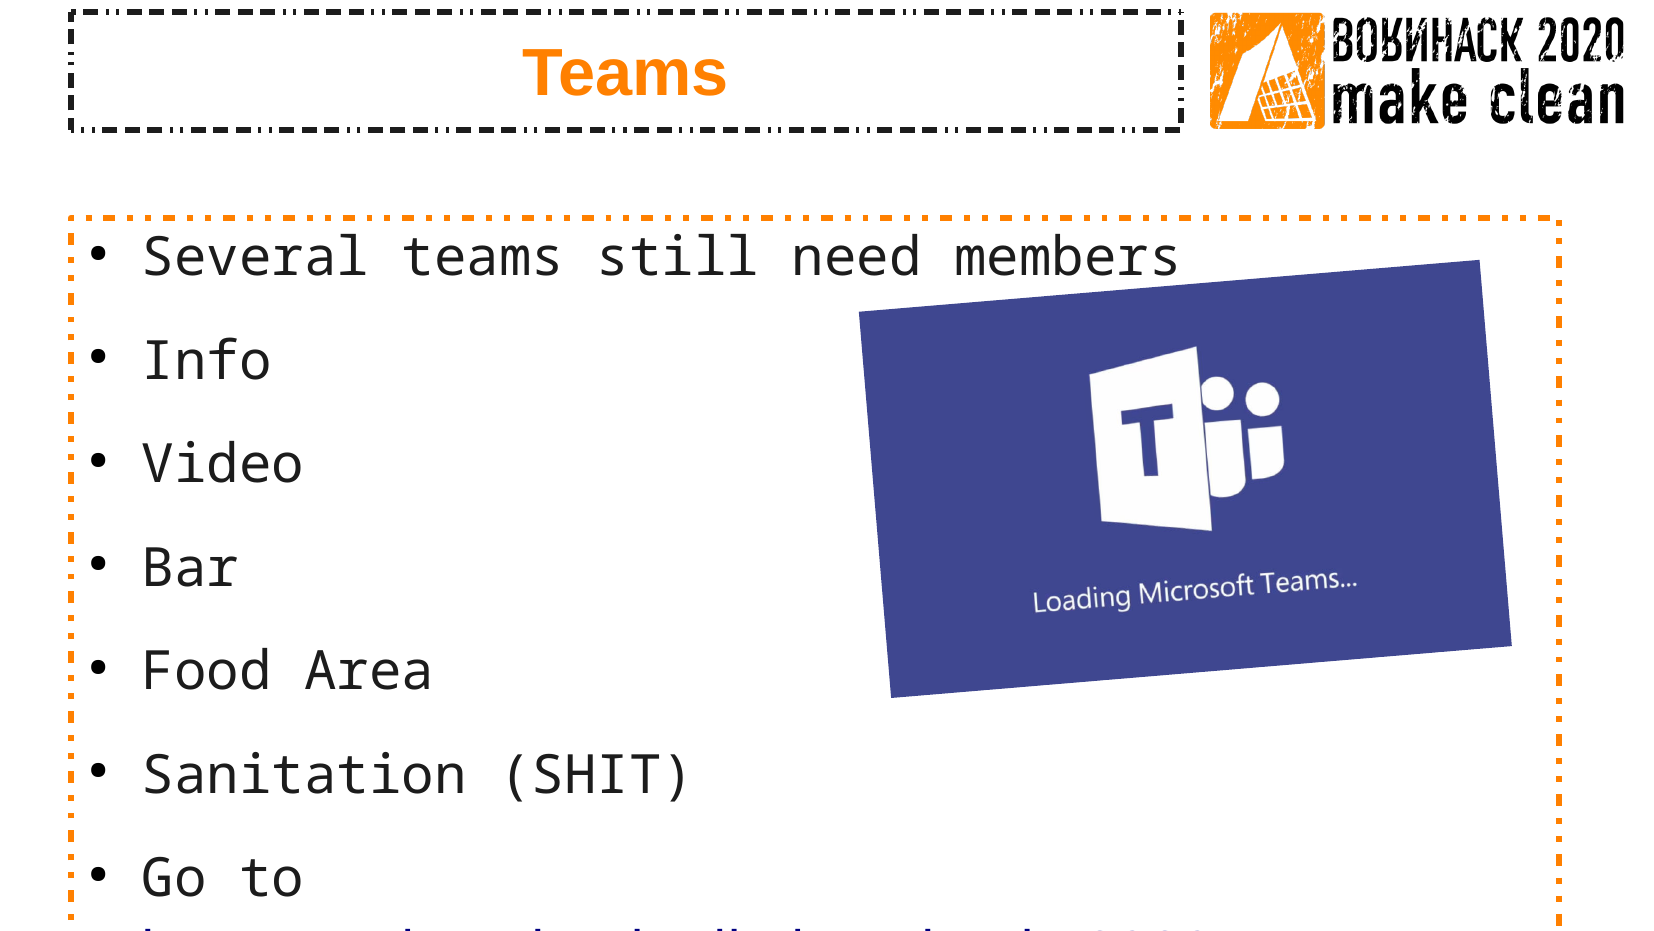

# Teams
Several teams still need members
Info
Video
Bar
Food Area
Sanitation (SHIT)
Go to https://bornhack.dk/bornhack-2020/teams